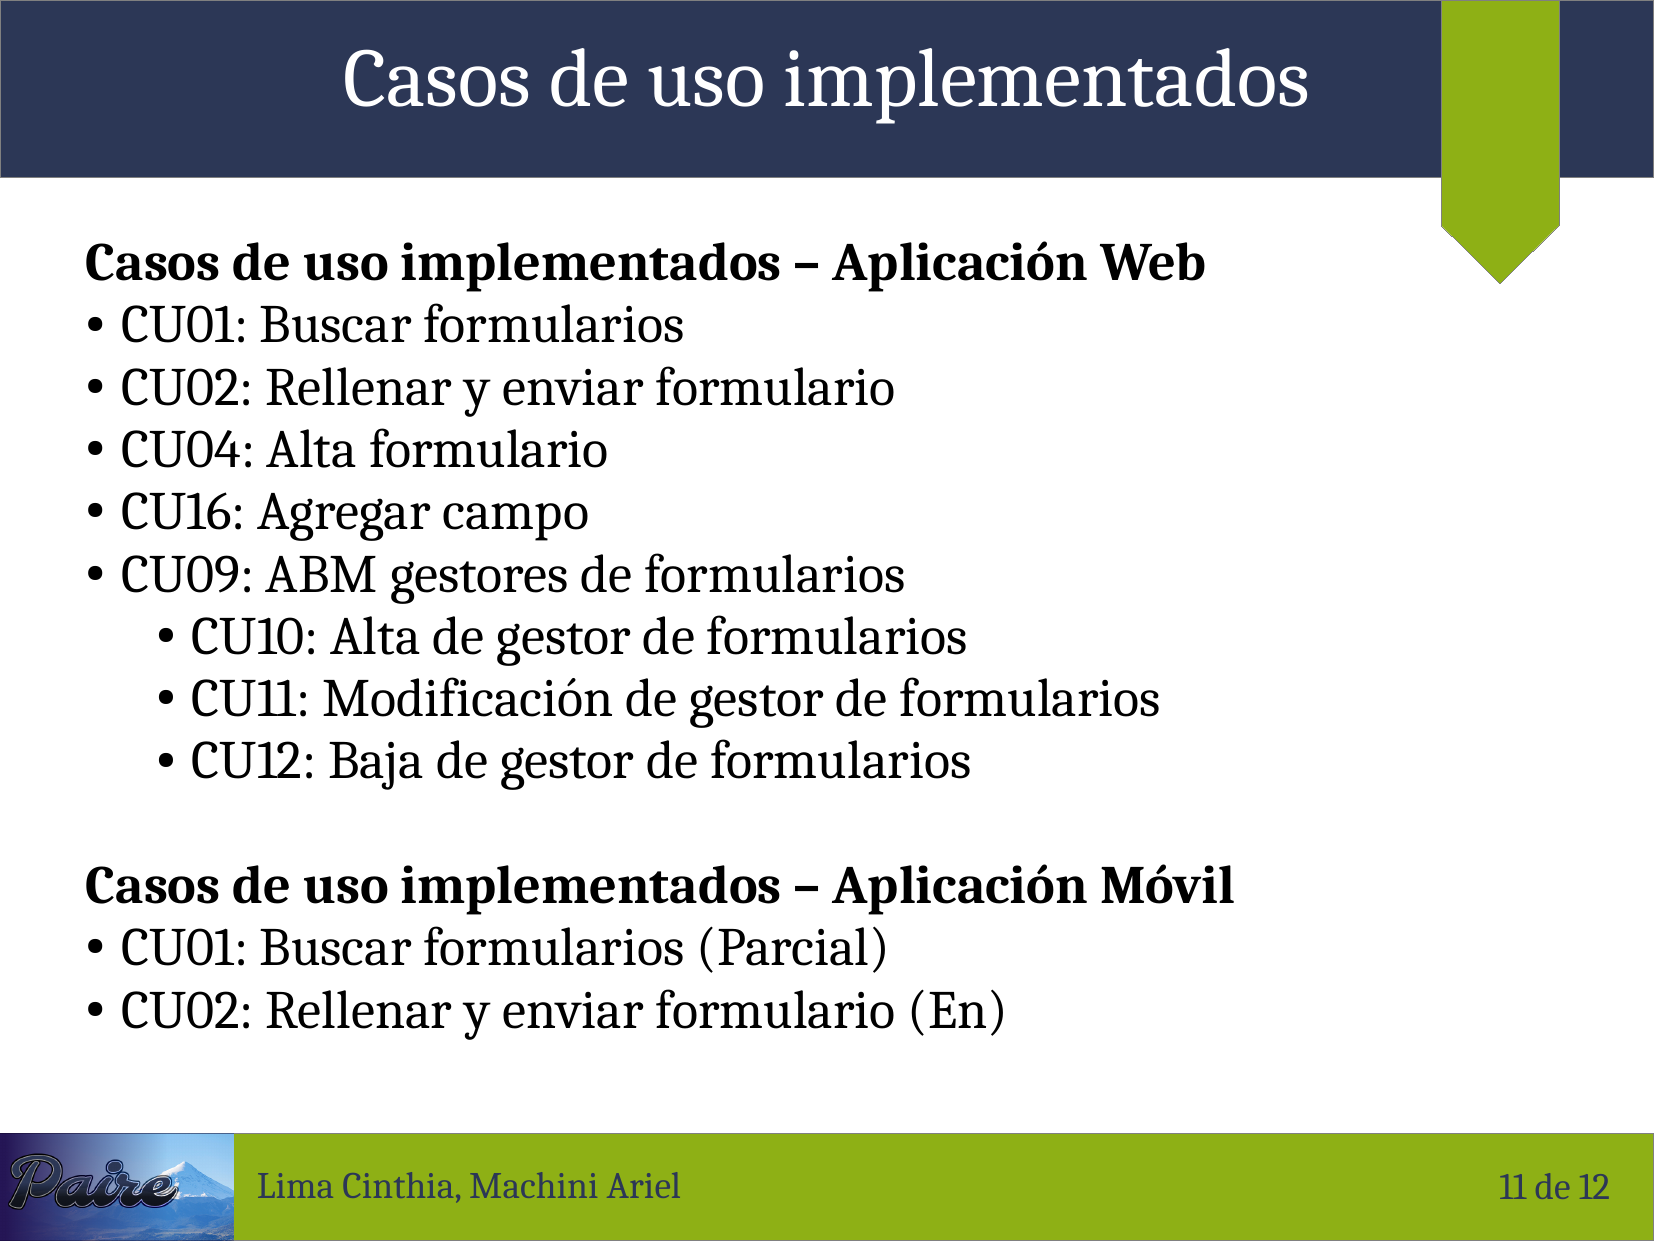

Casos de uso implementados
Casos de uso implementados – Aplicación Web
CU01: Buscar formularios
CU02: Rellenar y enviar formulario
CU04: Alta formulario
CU16: Agregar campo
CU09: ABM gestores de formularios
CU10: Alta de gestor de formularios
CU11: Modificación de gestor de formularios
CU12: Baja de gestor de formularios
Casos de uso implementados – Aplicación Móvil
CU01: Buscar formularios (Parcial)
CU02: Rellenar y enviar formulario (En)
Lima Cinthia, Machini Ariel
 de 12